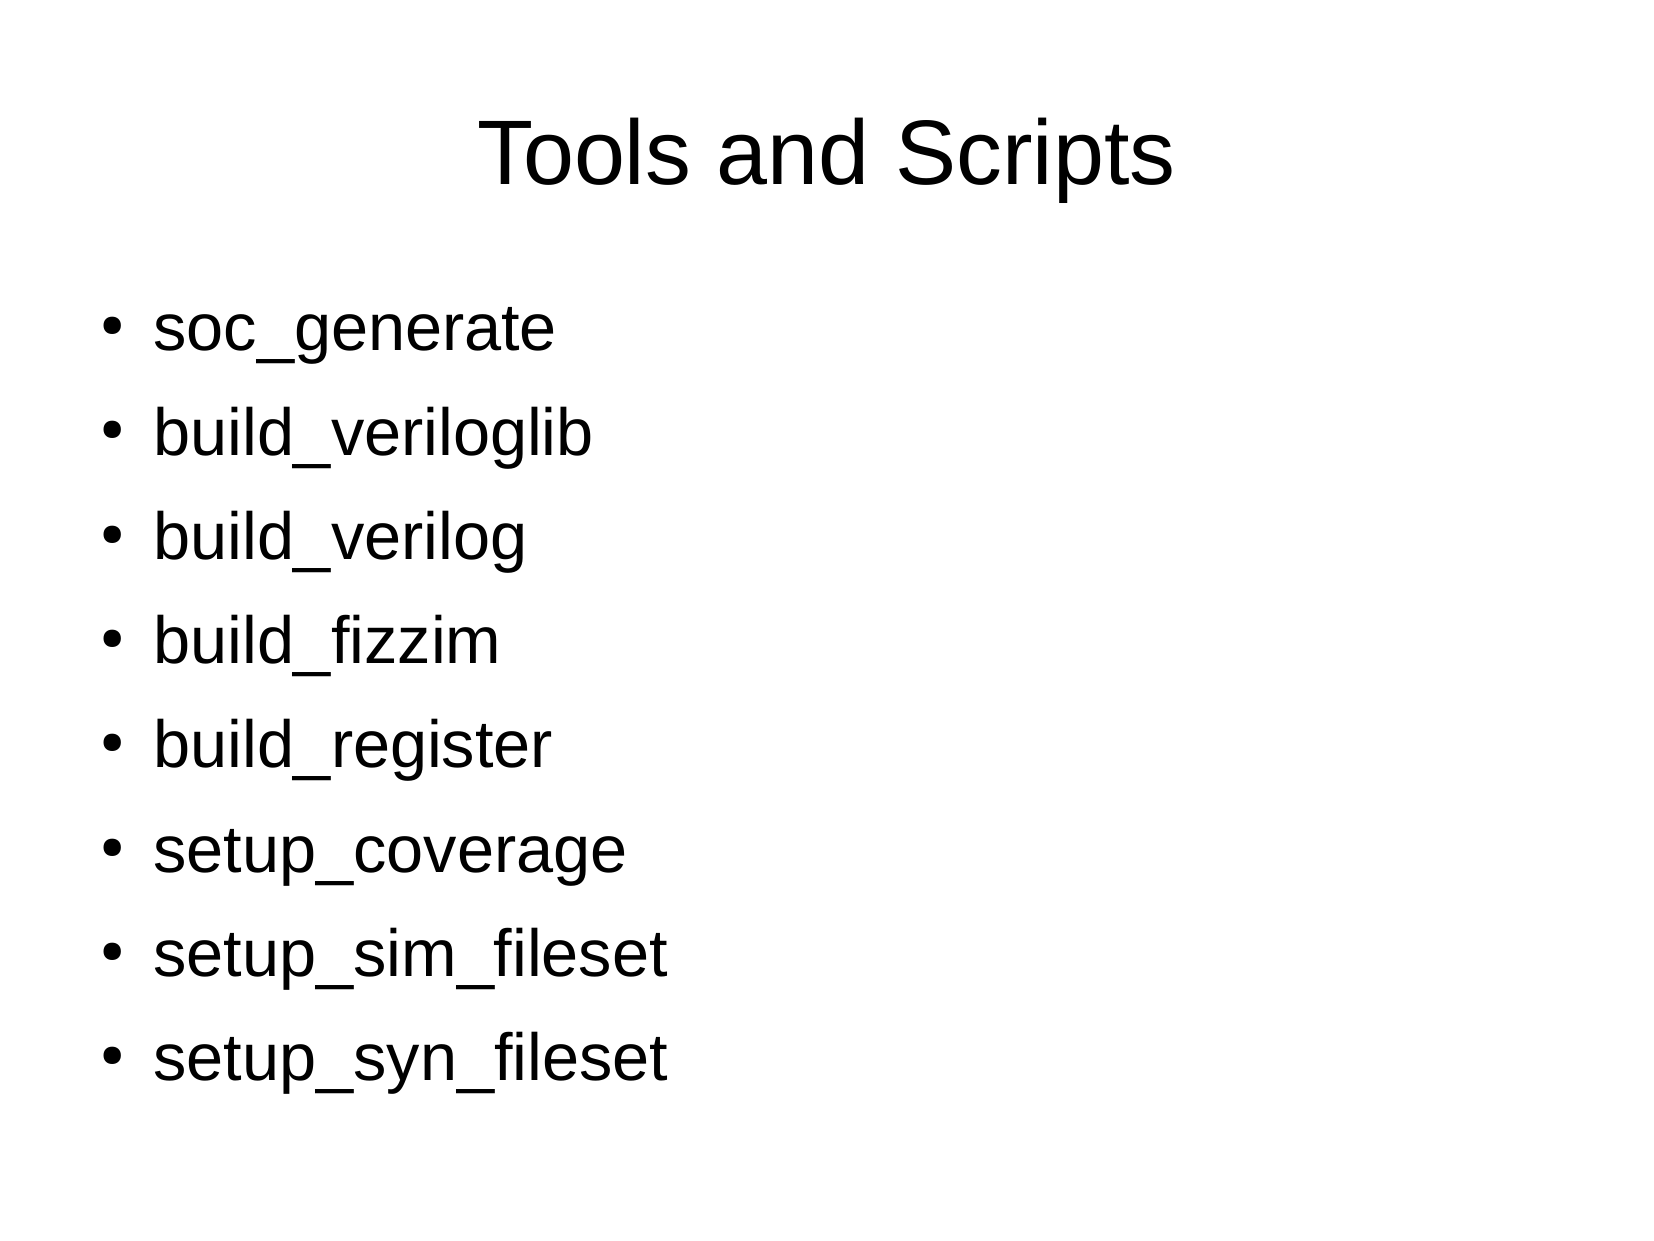

# Tools and Scripts
soc_generate
build_veriloglib
build_verilog
build_fizzim
build_register
setup_coverage
setup_sim_fileset
setup_syn_fileset